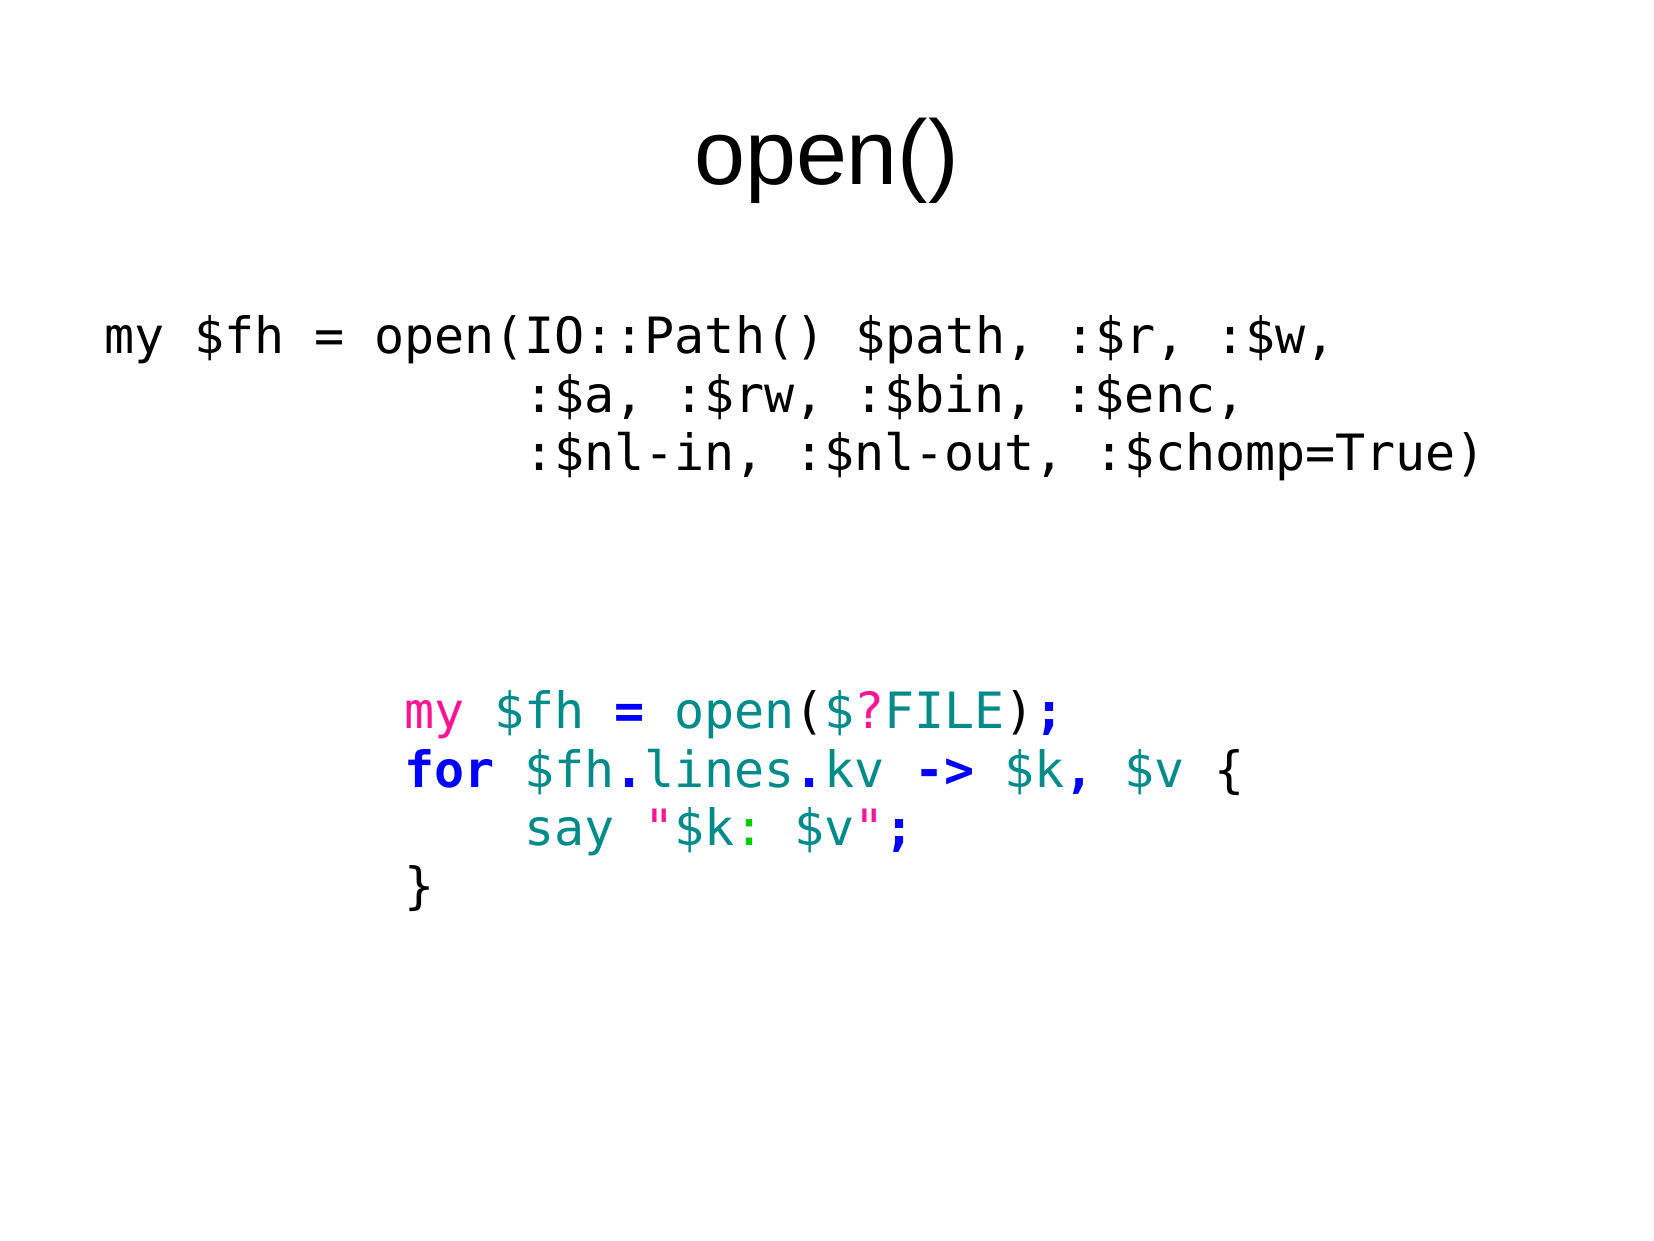

# open()
my $fh = open(IO::Path() $path, :$r, :$w,
 :$a, :$rw, :$bin, :$enc,
 :$nl-in, :$nl-out, :$chomp=True)
my $fh = open($?FILE);
for $fh.lines.kv -> $k, $v {
 say "$k: $v";
}